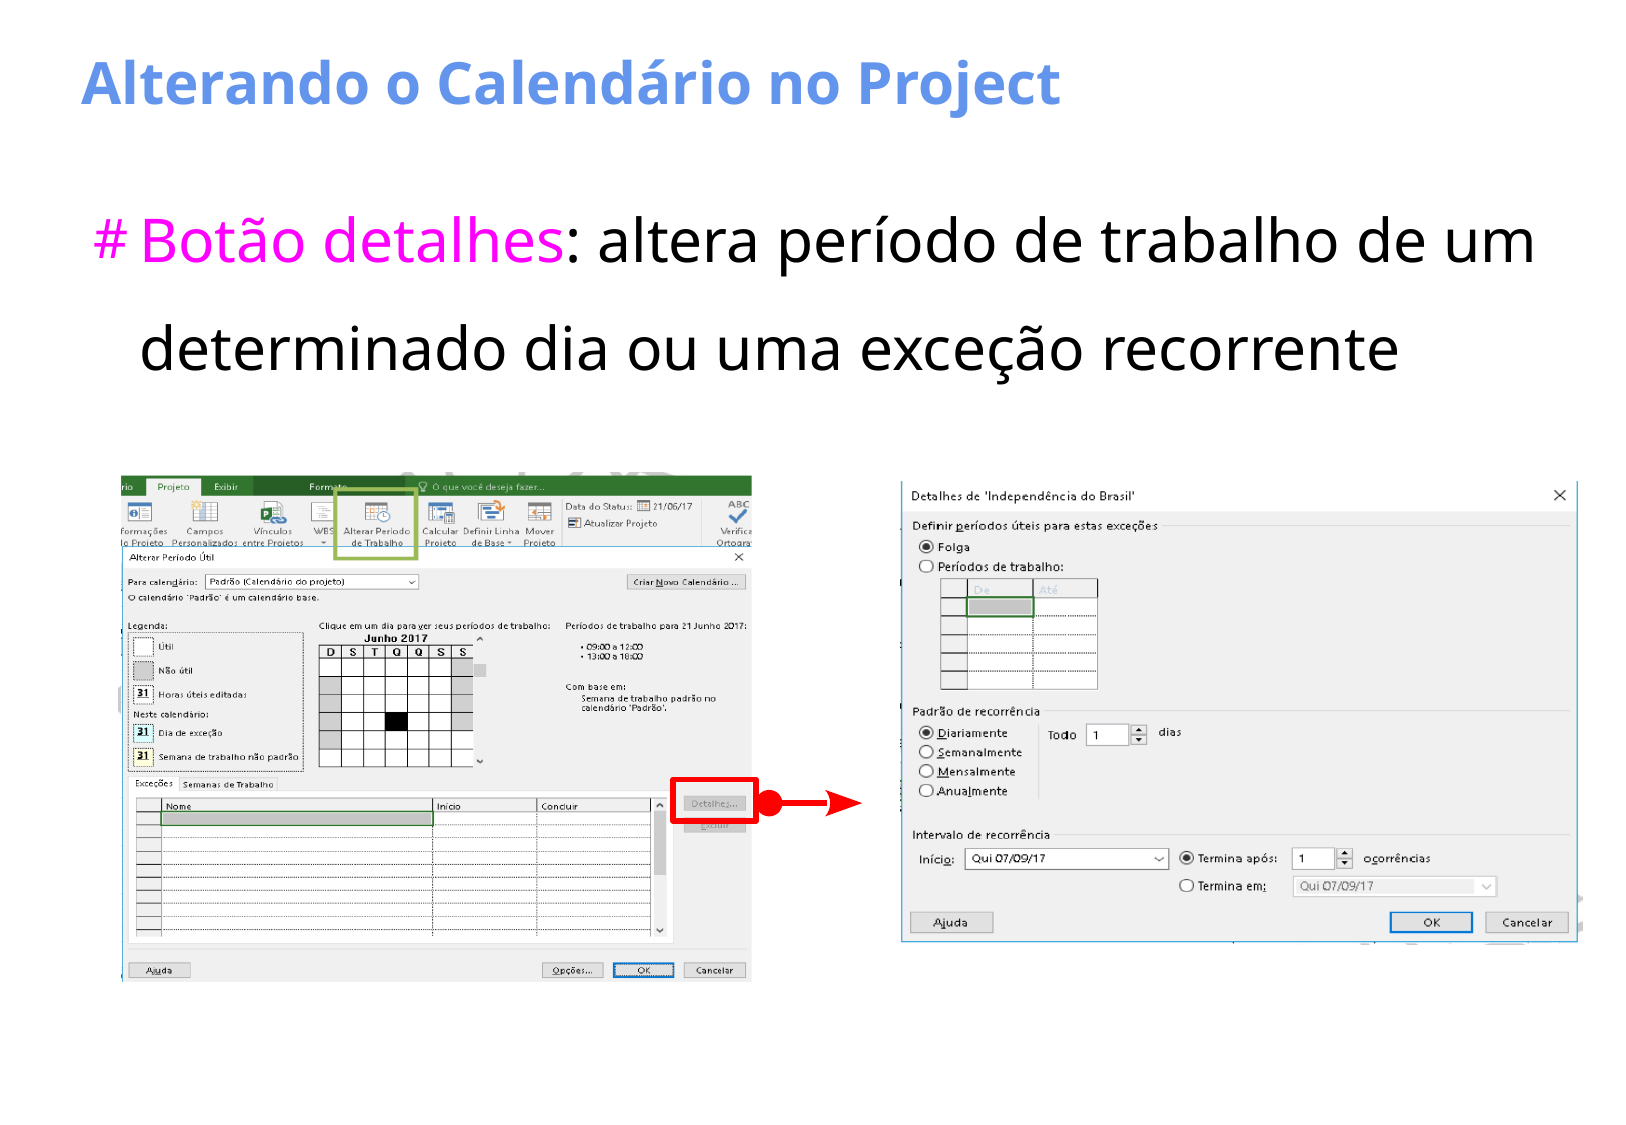

# Alterando o Calendário no Project
Botão detalhes: altera período de trabalho de um determinado dia ou uma exceção recorrente